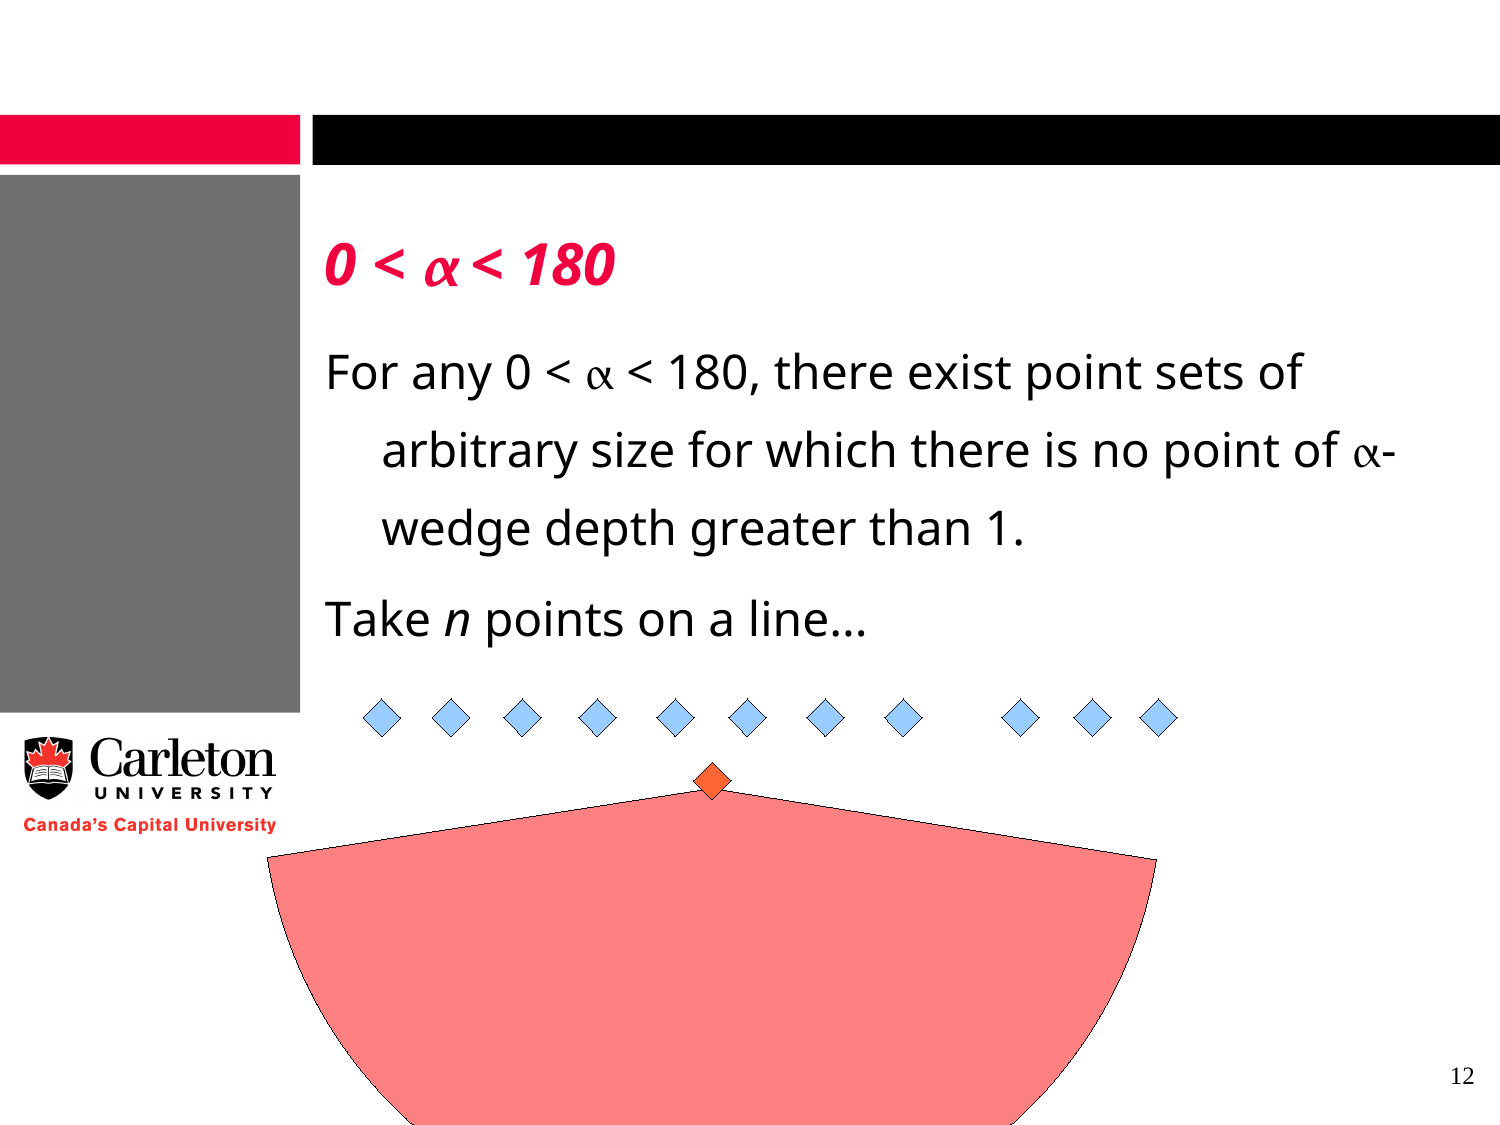

# 0 <  < 180
For any 0 <  < 180, there exist point sets of arbitrary size for which there is no point of -wedge depth greater than 1.
Take n points on a line...
12